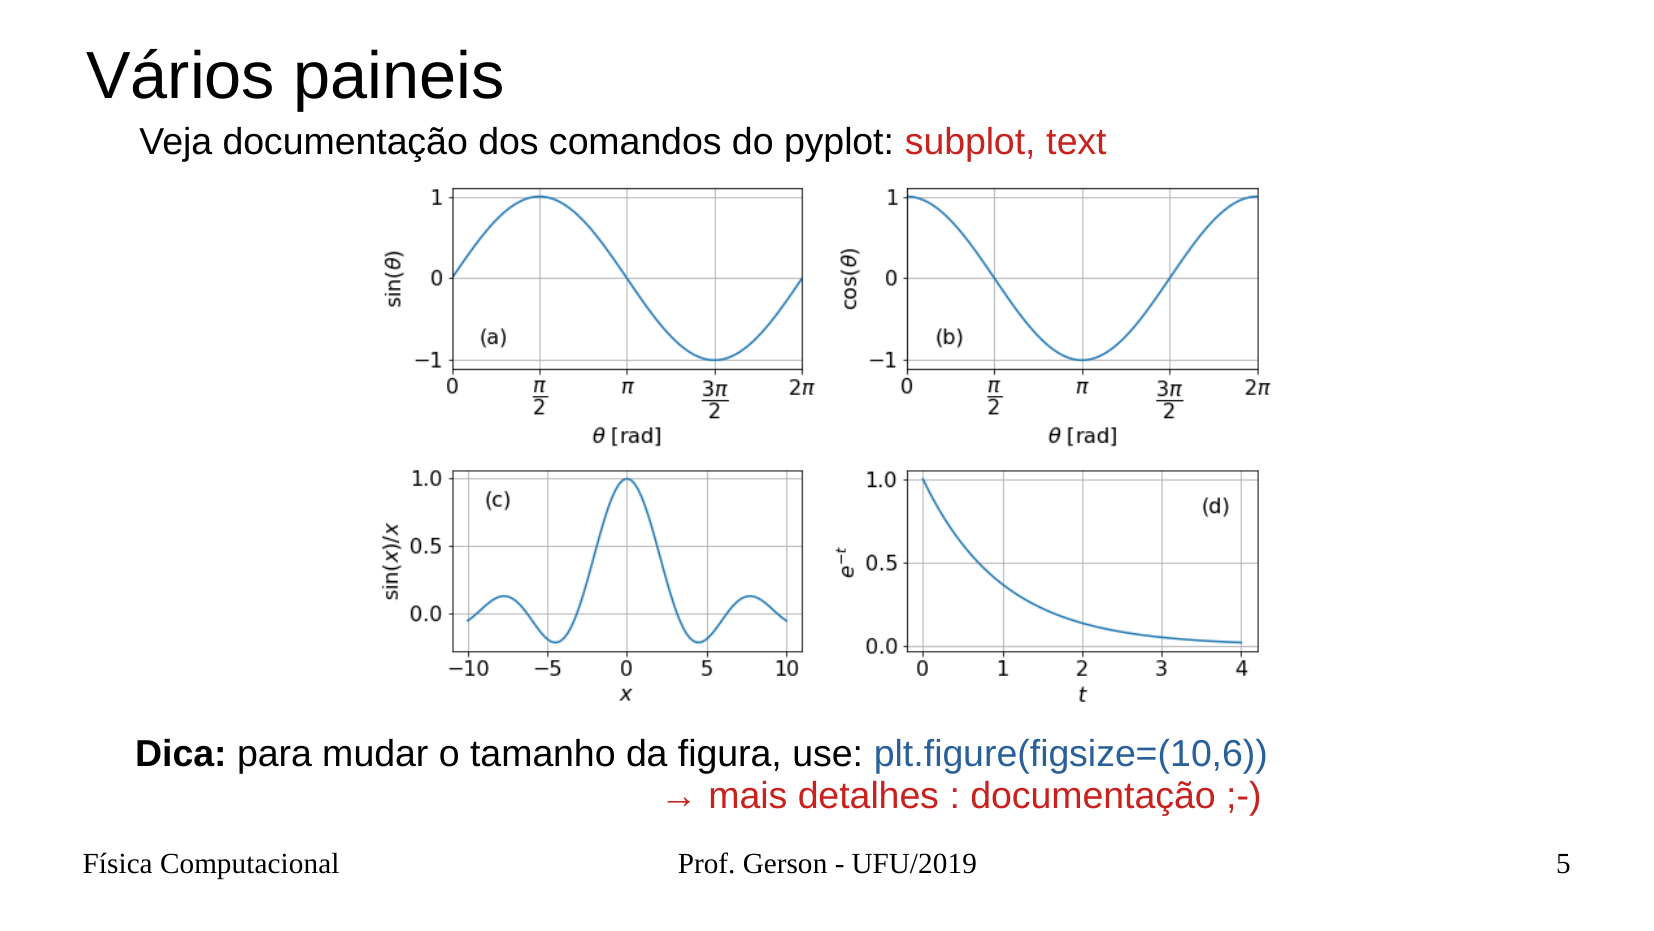

Vários paineis
Veja documentação dos comandos do pyplot: subplot, text
Dica: para mudar o tamanho da figura, use: plt.figure(figsize=(10,6))
							→ mais detalhes : documentação ;-)
Física Computacional
Prof. Gerson - UFU/2019
5